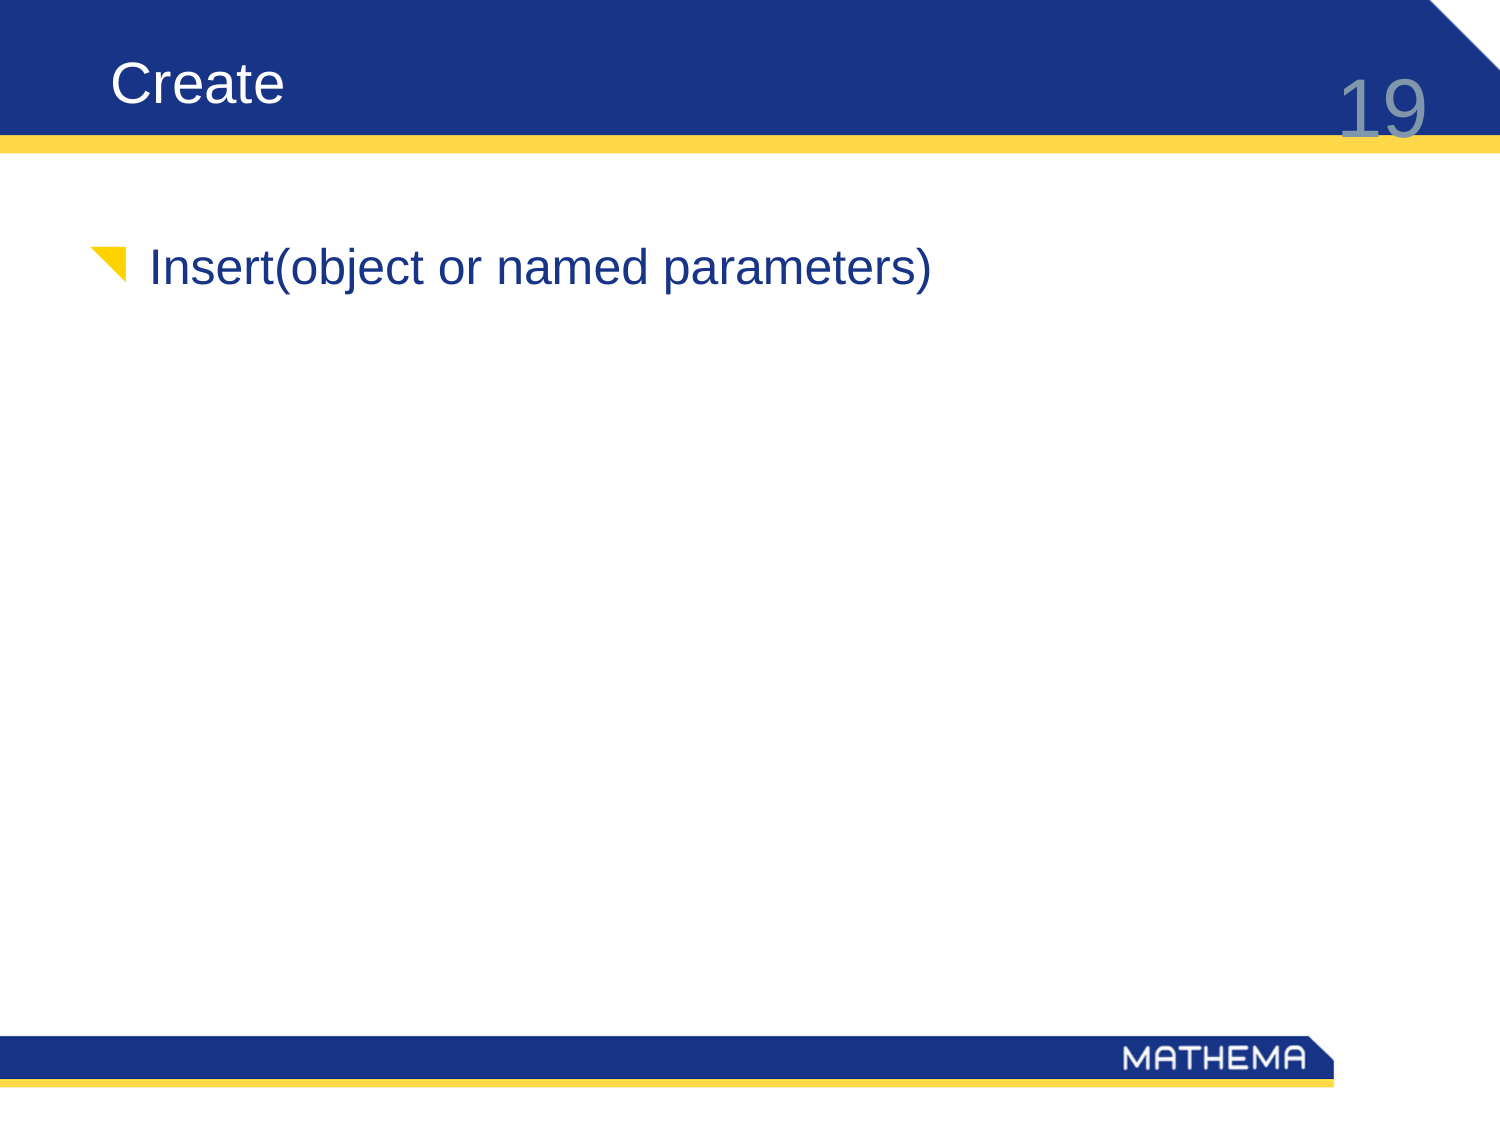

# Create
19
Insert(object or named parameters)